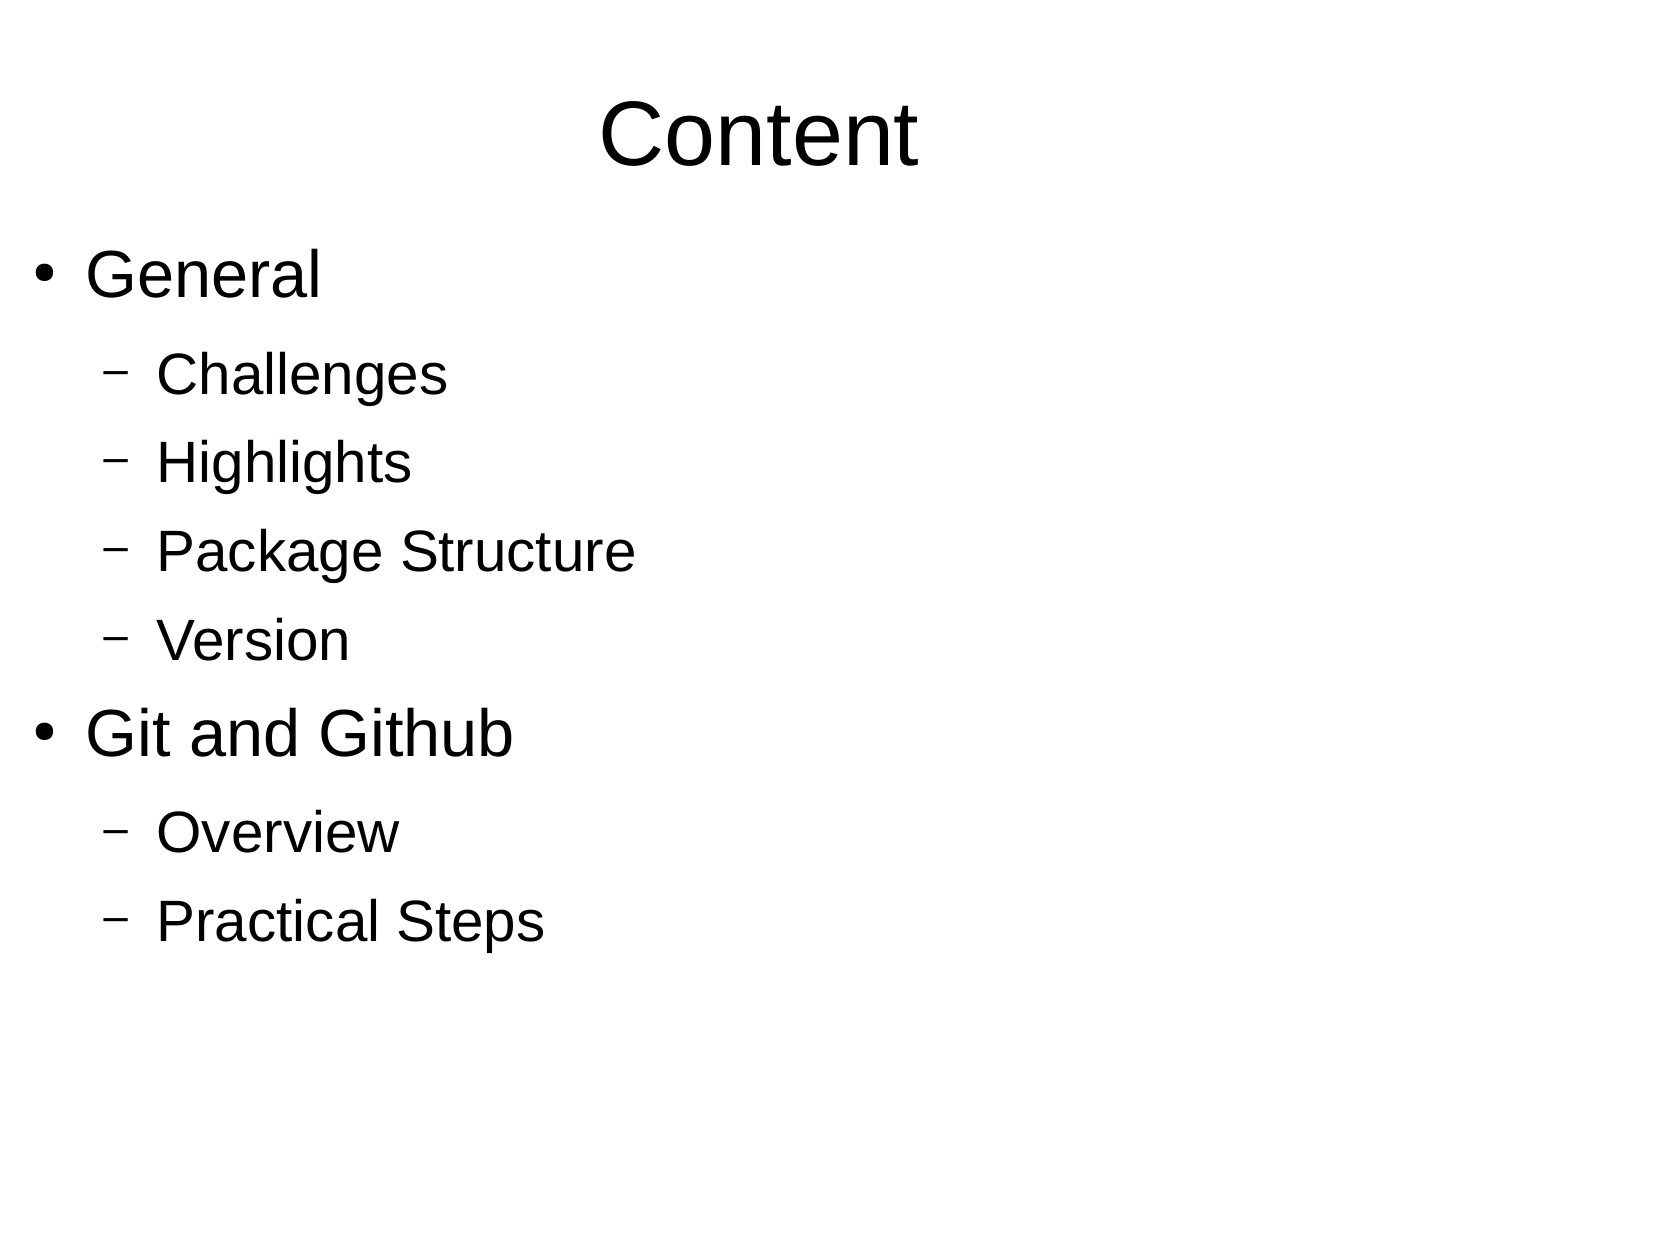

# Content
General
Challenges
Highlights
Package Structure
Version
Git and Github
Overview
Practical Steps